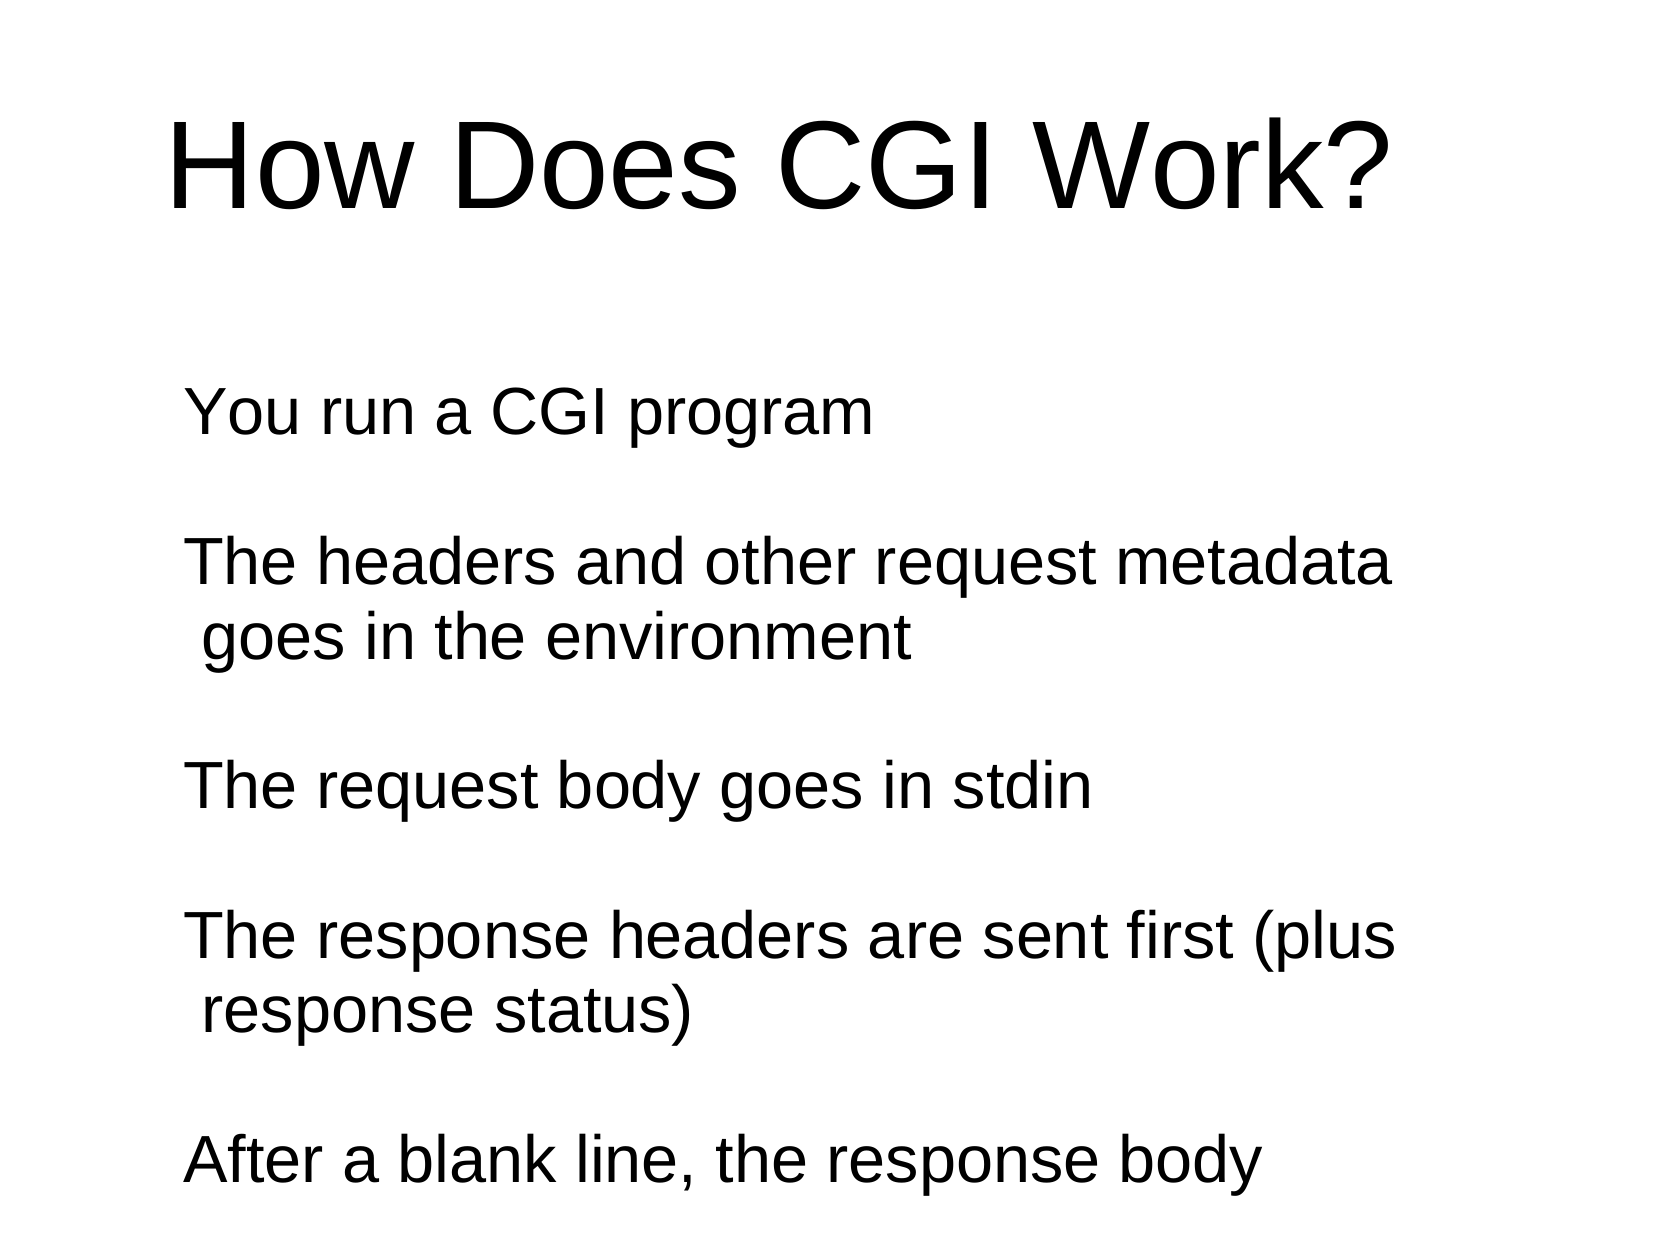

How Does CGI Work?
 You run a CGI program
 The headers and other request metadata goes in the environment
 The request body goes in stdin
 The response headers are sent first (plus response status)
 After a blank line, the response body